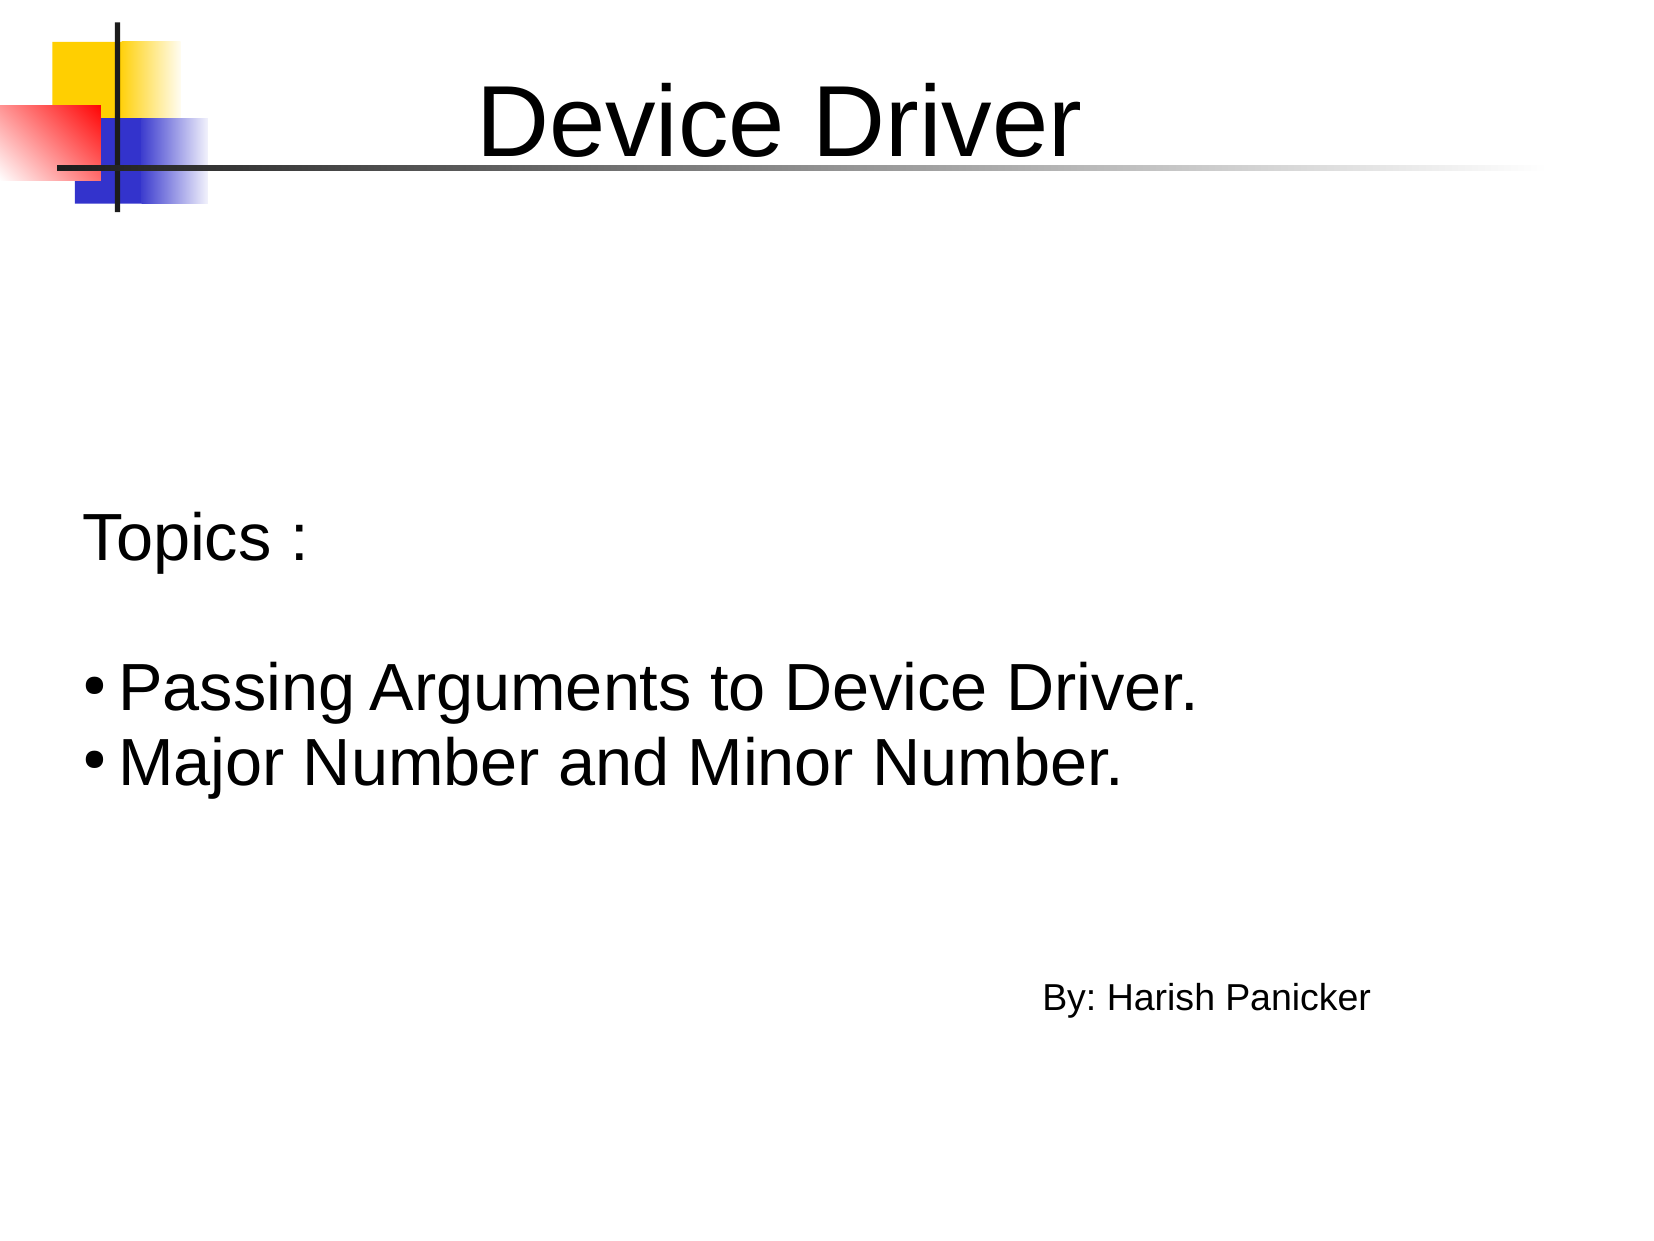

# Device Driver
Topics :
Passing Arguments to Device Driver.
Major Number and Minor Number.
By: Harish Panicker